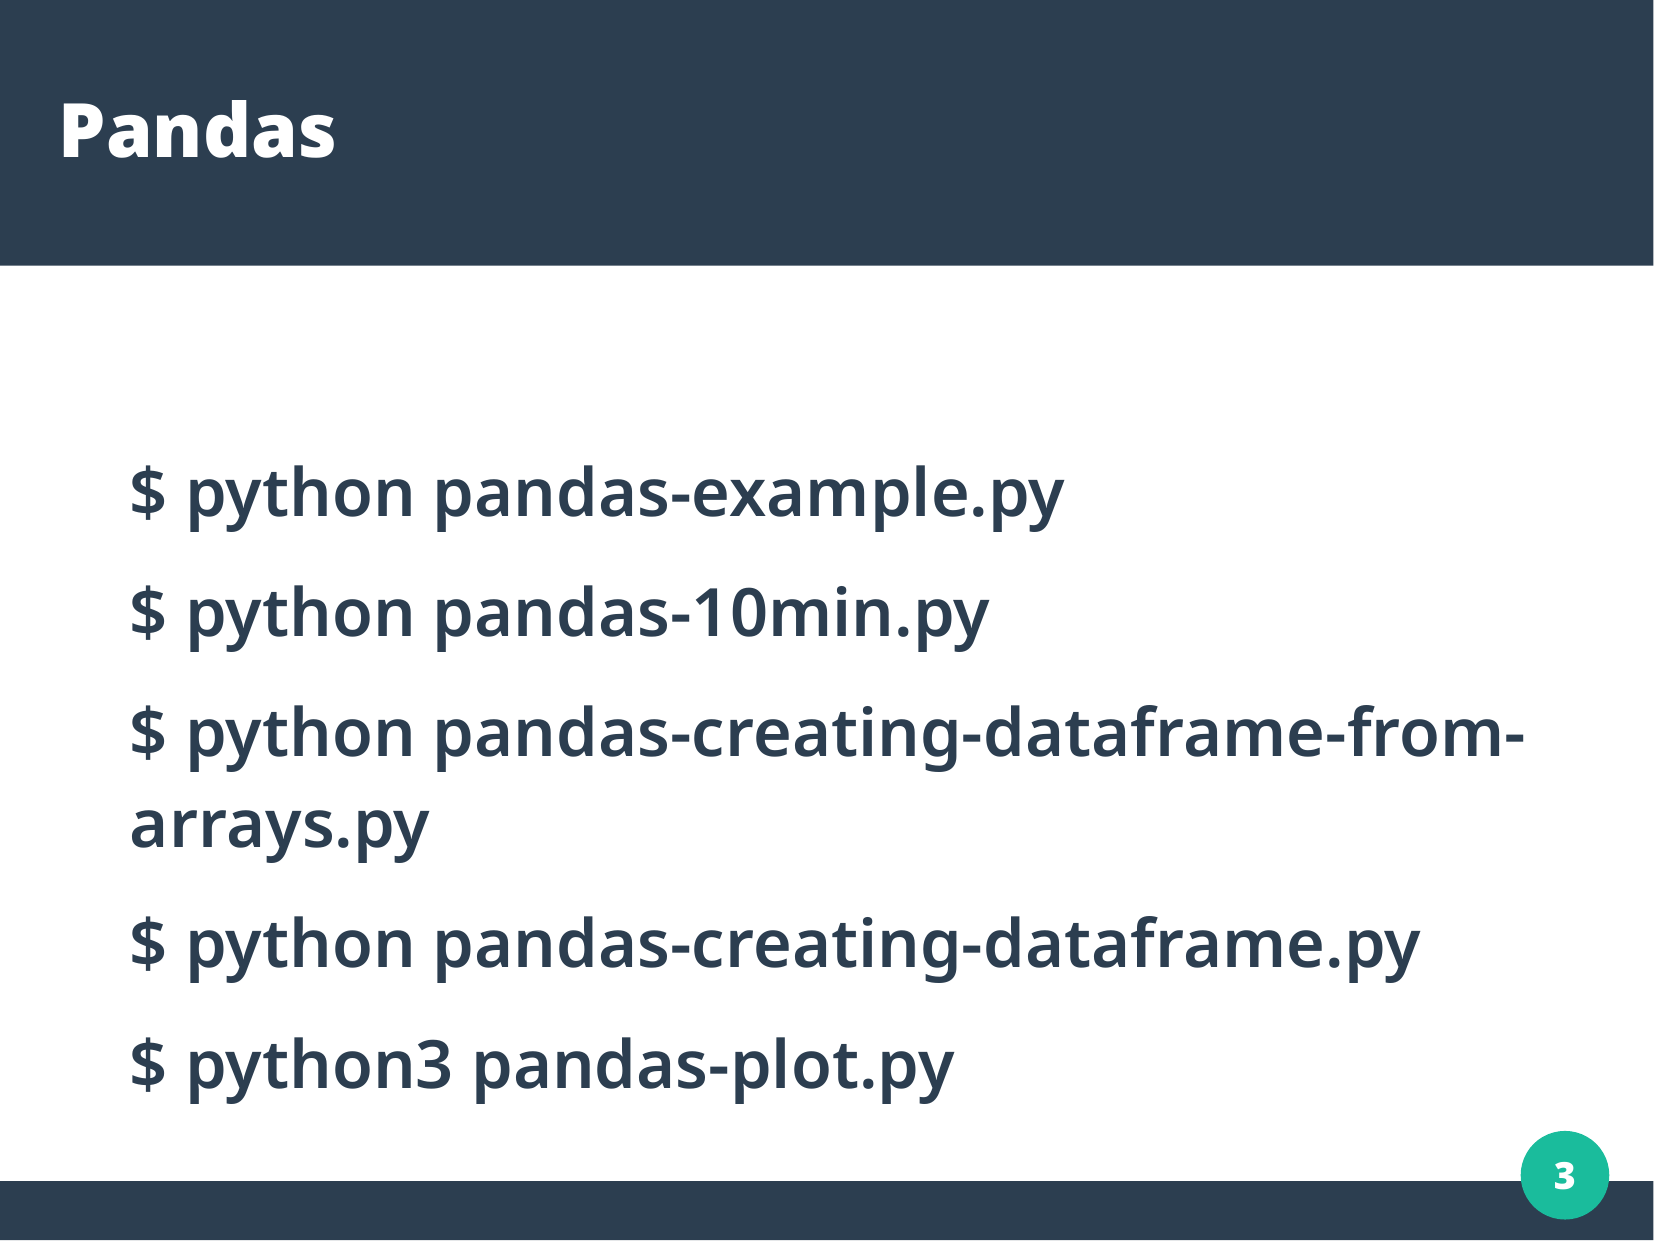

# Pandas
$ python pandas-example.py
$ python pandas-10min.py
$ python pandas-creating-dataframe-from-arrays.py
$ python pandas-creating-dataframe.py
$ python3 pandas-plot.py
3